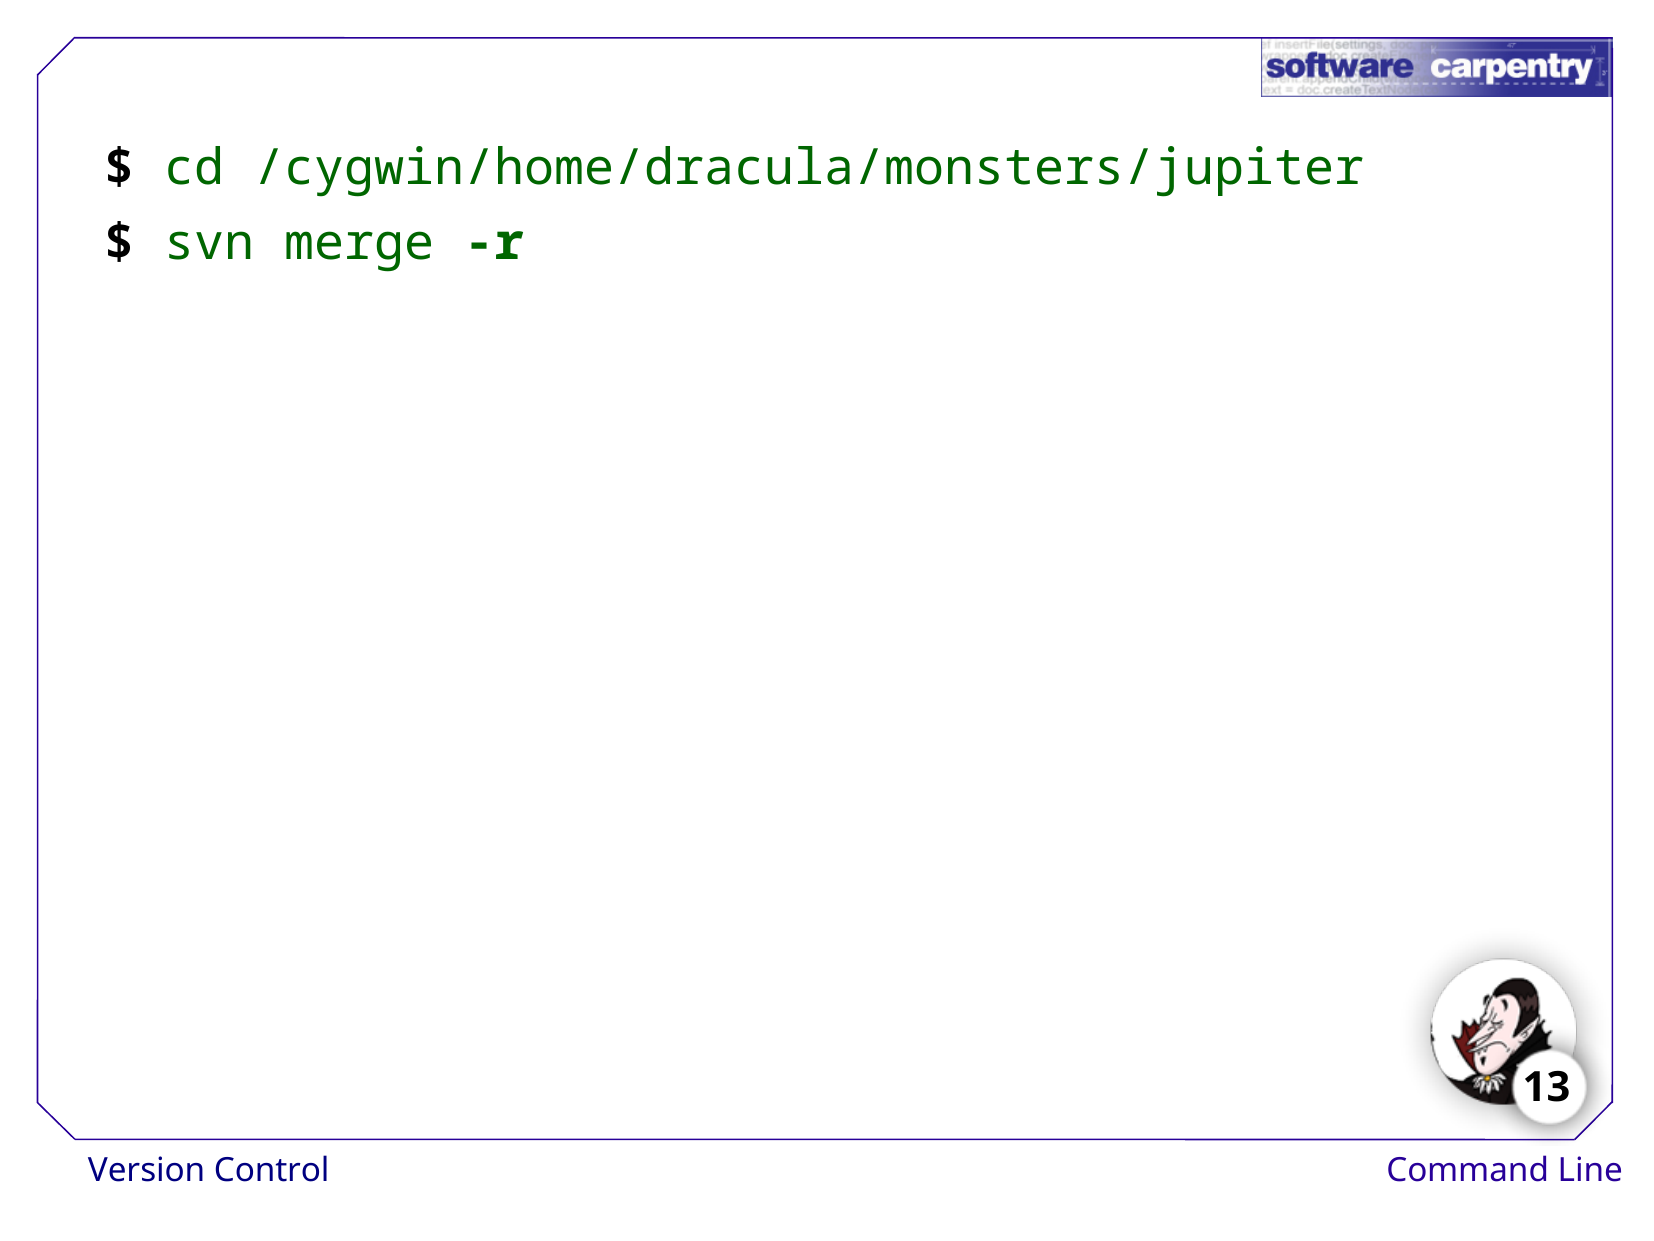

$ cd /cygwin/home/dracula/monsters/jupiter
$ svn merge -r
13